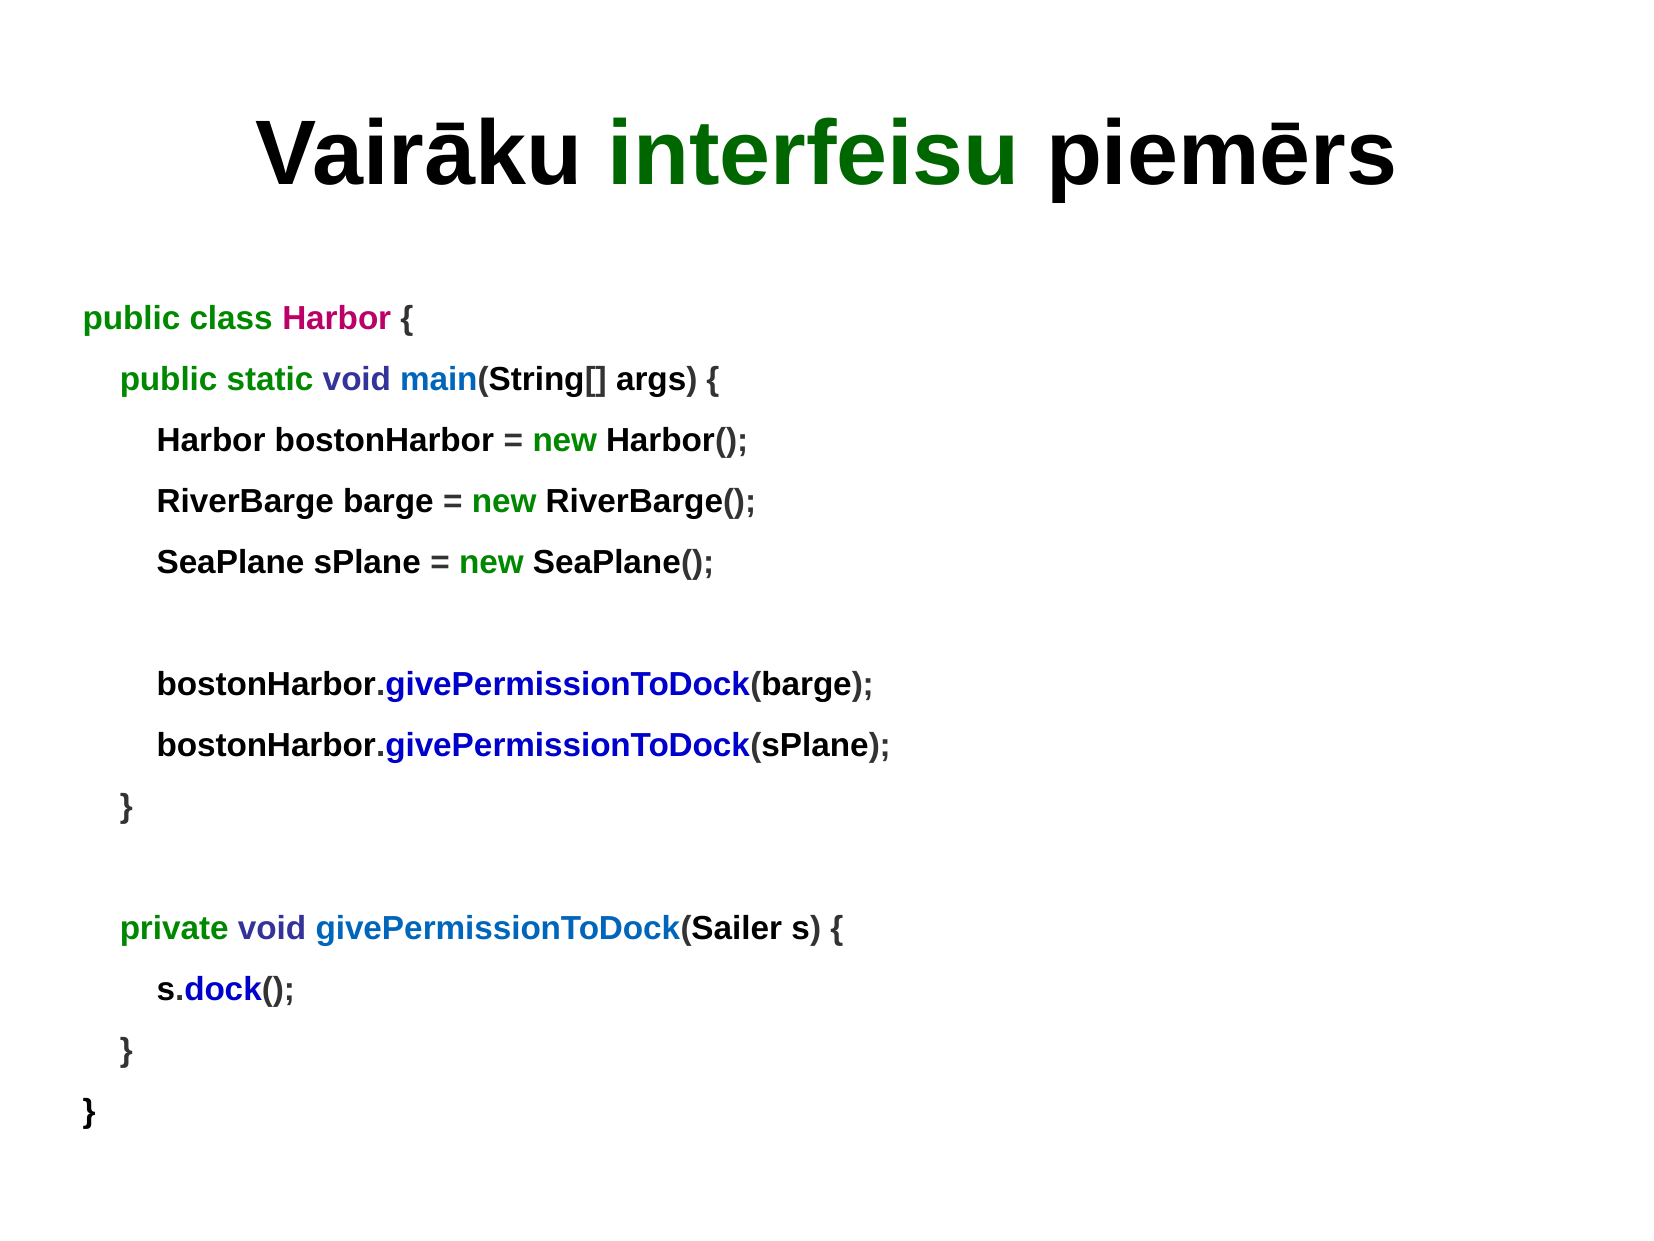

# Vairāku interfeisu piemērs
public class Harbor {
 public static void main(String[] args) {
 Harbor bostonHarbor = new Harbor();
 RiverBarge barge = new RiverBarge();
 SeaPlane sPlane = new SeaPlane();
 bostonHarbor.givePermissionToDock(barge);
 bostonHarbor.givePermissionToDock(sPlane);
 }
 private void givePermissionToDock(Sailer s) {
 s.dock();
 }
}